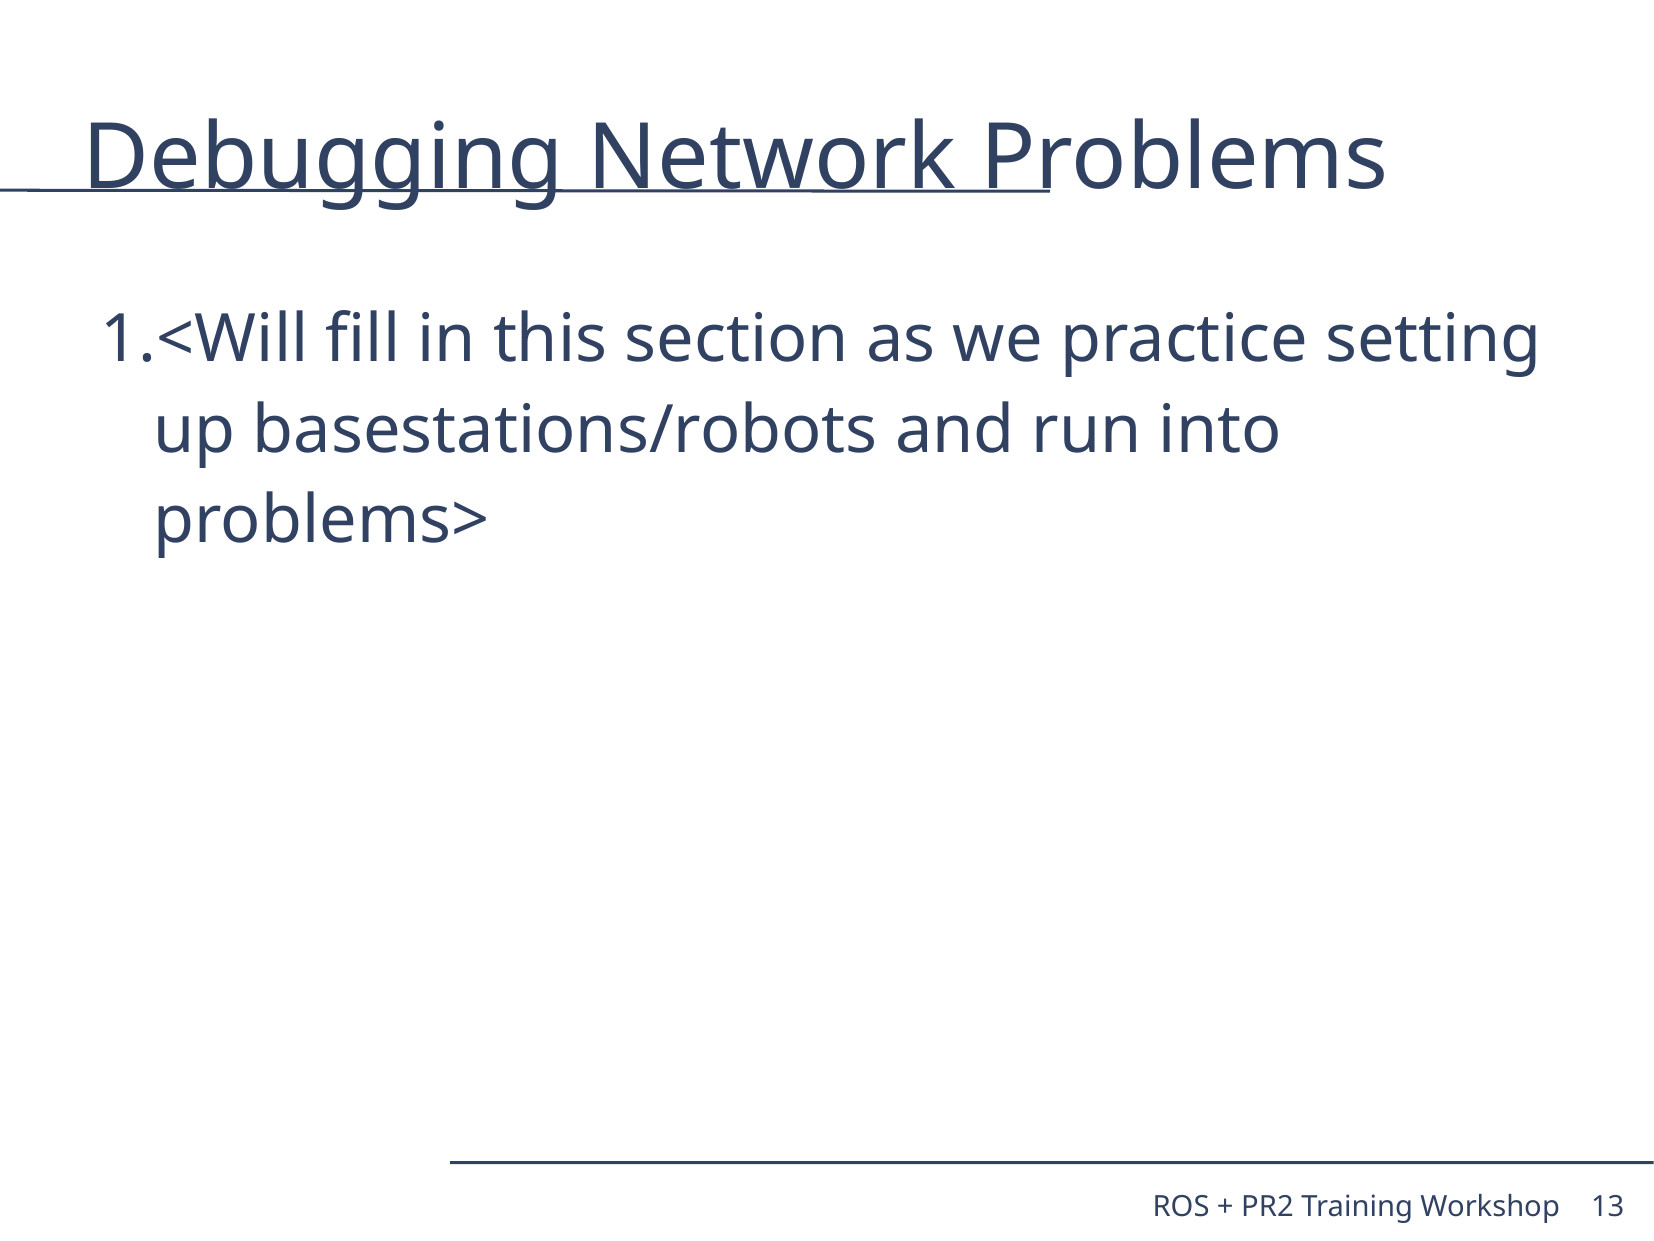

# Debugging Network Problems
<Will fill in this section as we practice setting up basestations/robots and run into problems>